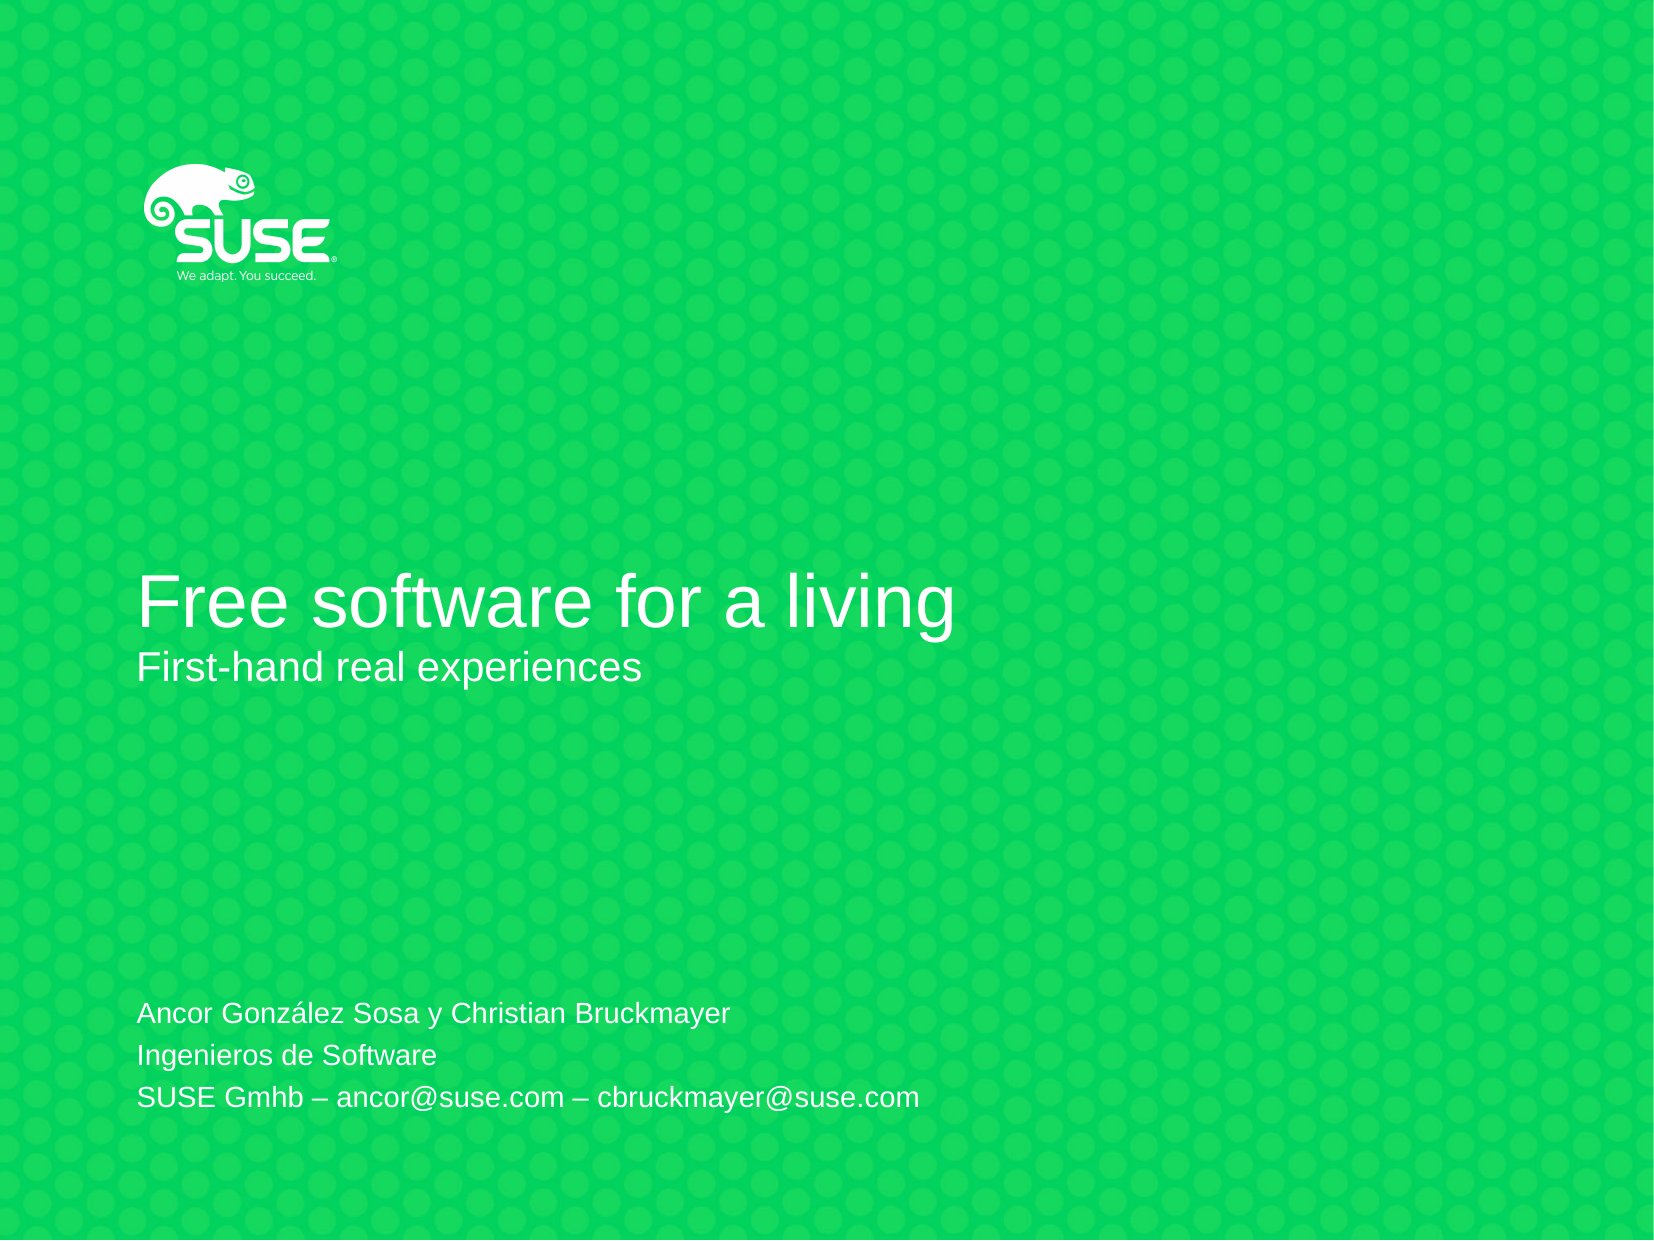

# Free software for a living First-hand real experiences
Ancor González Sosa y Christian Bruckmayer
Ingenieros de Software
SUSE Gmhb – ancor@suse.com – cbruckmayer@suse.com